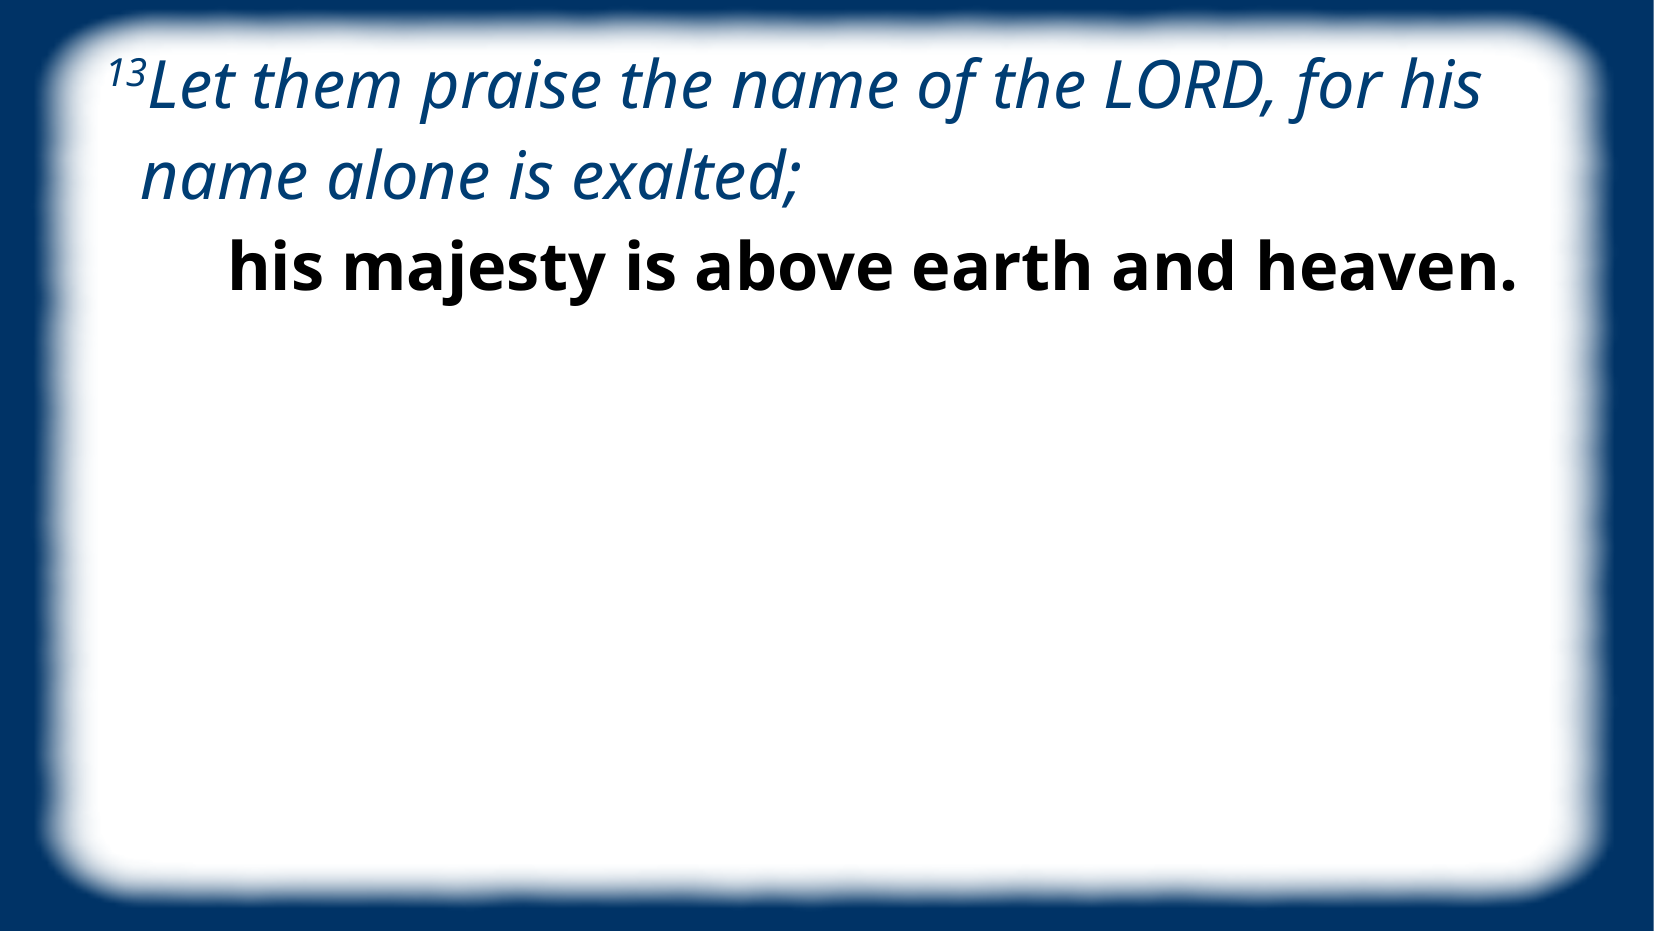

13Let them praise the name of the LORD, for his
 name alone is exalted;
 his majesty is above earth and heaven.